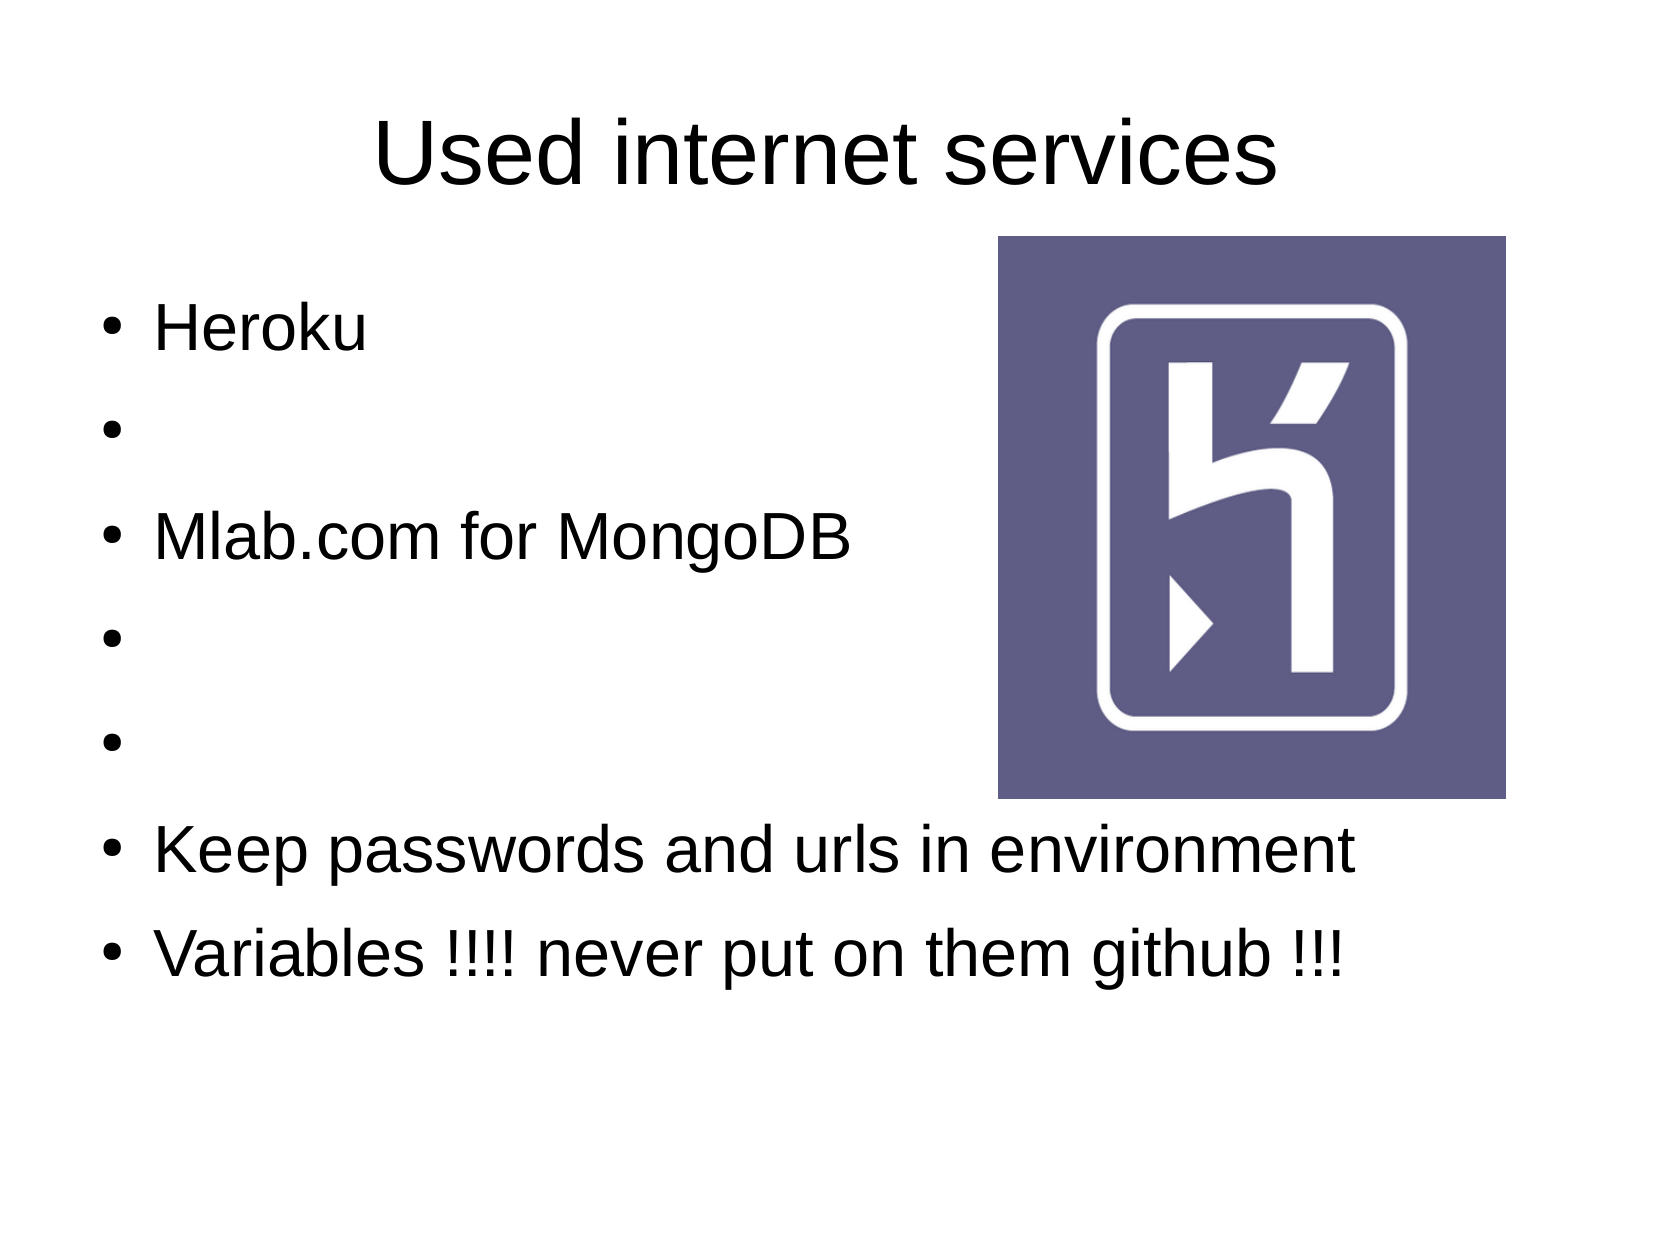

# Used internet services
Heroku
Mlab.com for MongoDB
Keep passwords and urls in environment
Variables !!!! never put on them github !!!